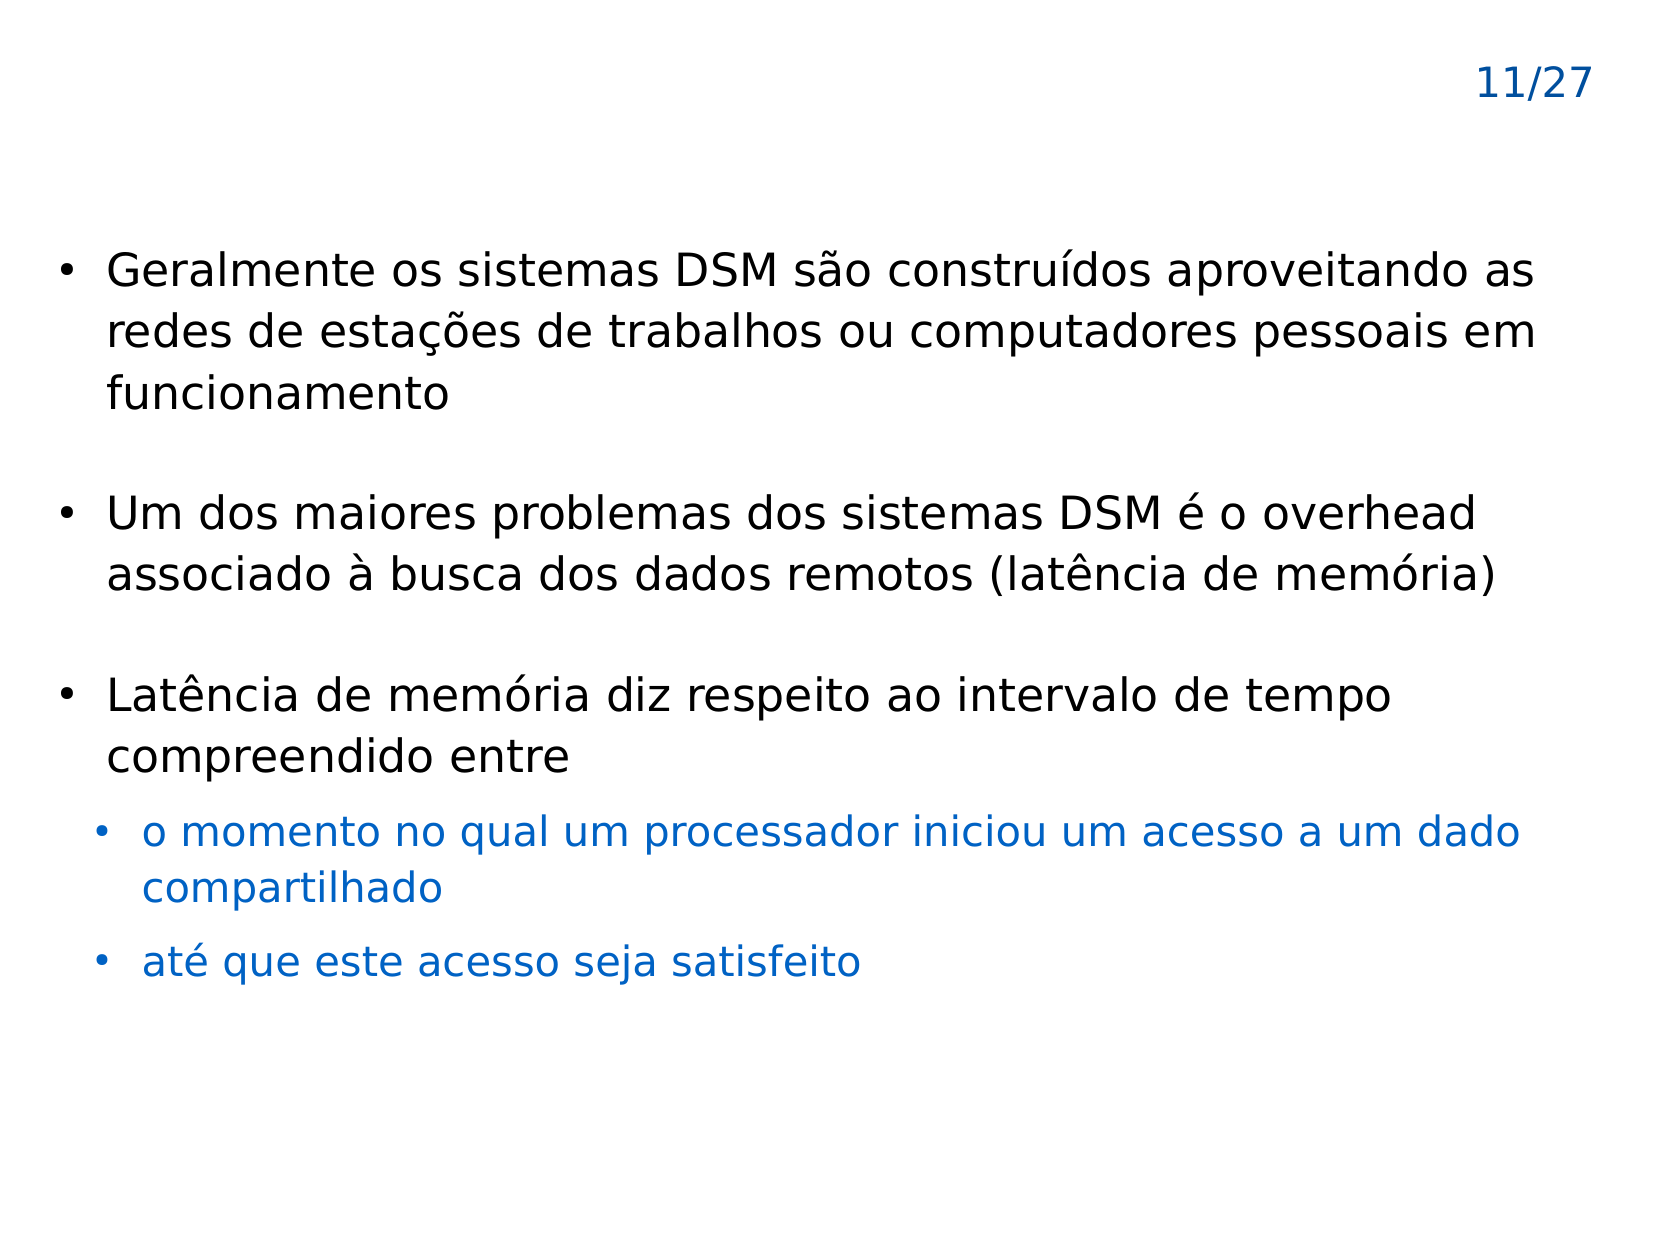

#
11
Geralmente os sistemas DSM são construídos aproveitando as redes de estações de trabalhos ou computadores pessoais em funcionamento
Um dos maiores problemas dos sistemas DSM é o overhead associado à busca dos dados remotos (latência de memória)
Latência de memória diz respeito ao intervalo de tempo compreendido entre
o momento no qual um processador iniciou um acesso a um dado compartilhado
até que este acesso seja satisfeito